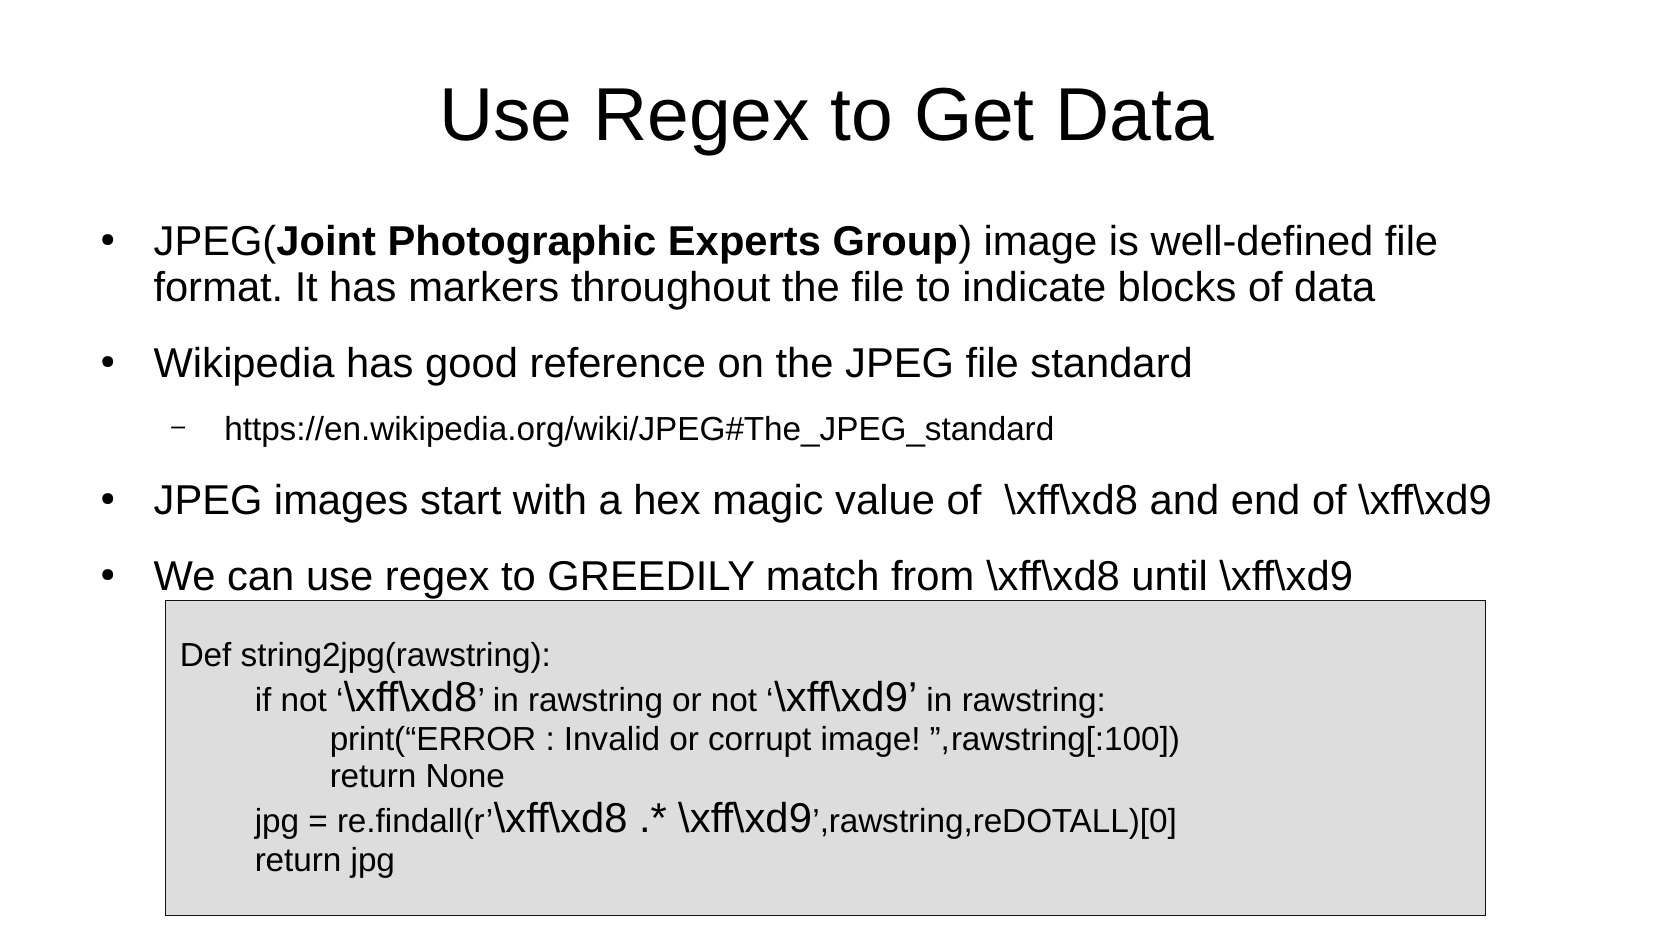

# Use Regex to Get Data
JPEG(Joint Photographic Experts Group) image is well-defined file format. It has markers throughout the file to indicate blocks of data
Wikipedia has good reference on the JPEG file standard
https://en.wikipedia.org/wiki/JPEG#The_JPEG_standard
JPEG images start with a hex magic value of \xff\xd8 and end of \xff\xd9
We can use regex to GREEDILY match from \xff\xd8 until \xff\xd9
Def string2jpg(rawstring):
	if not ‘\xff\xd8’ in rawstring or not ‘\xff\xd9’ in rawstring:
		print(“ERROR : Invalid or corrupt image! ”,rawstring[:100])
		return None
	jpg = re.findall(r’\xff\xd8 .* \xff\xd9’,rawstring,reDOTALL)[0]
	return jpg